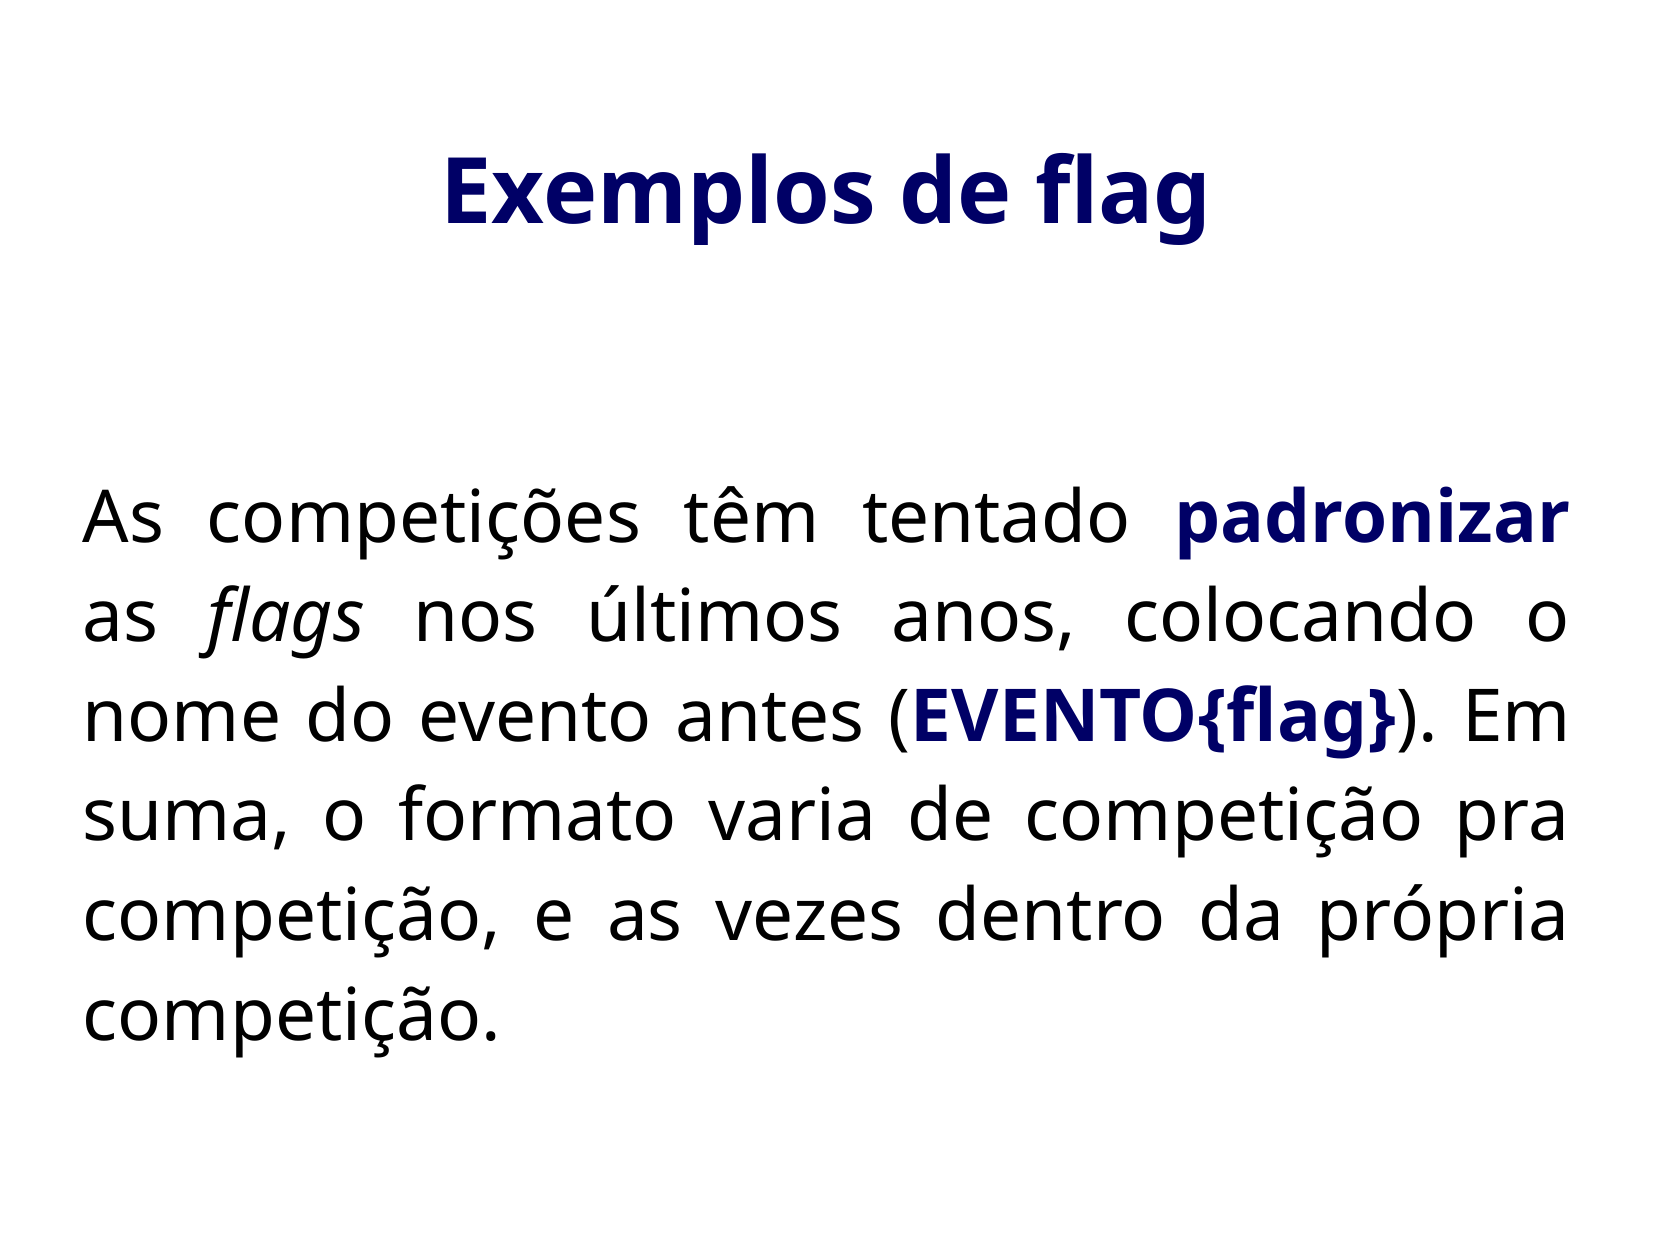

# Exemplos de flag
As competições têm tentado padronizar as flags nos últimos anos, colocando o nome do evento antes (EVENTO{flag}). Em suma, o formato varia de competição pra competição, e as vezes dentro da própria competição.